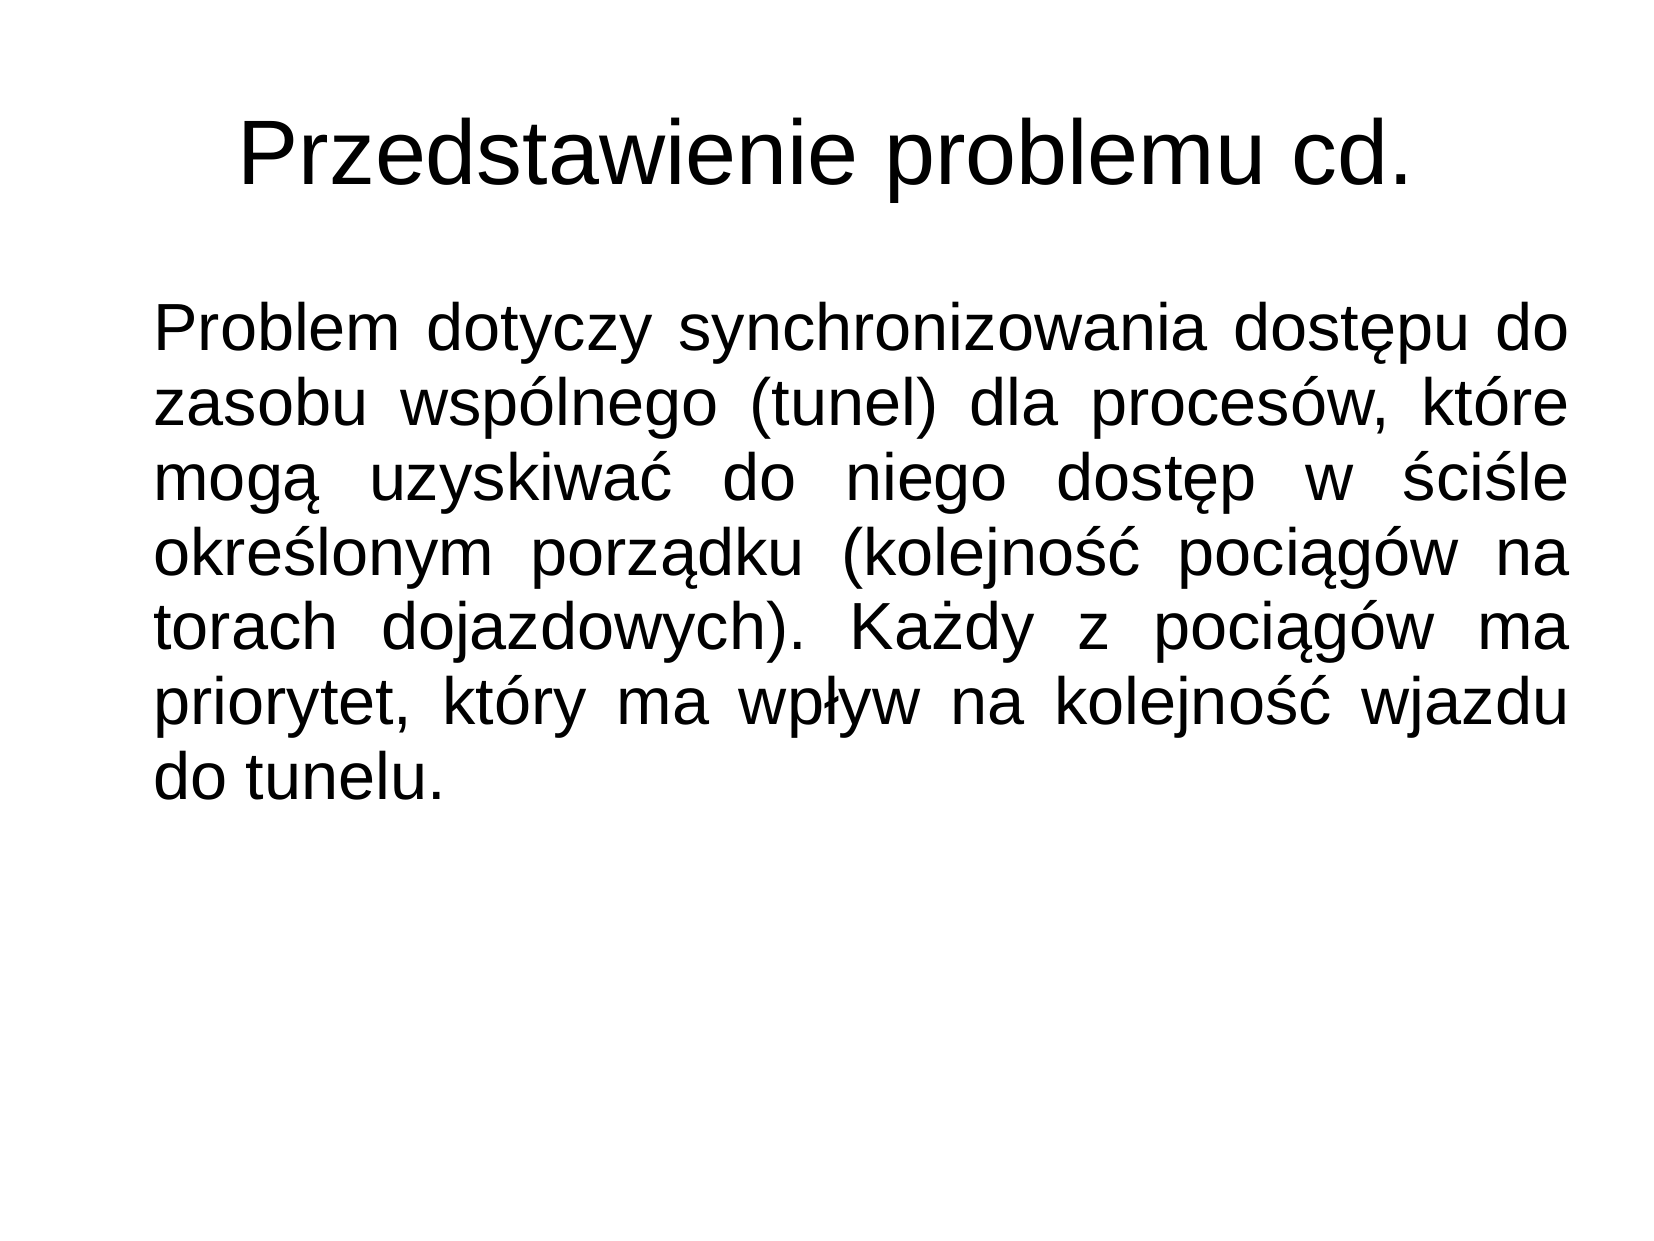

# Przedstawienie problemu cd.
Problem dotyczy synchronizowania dostępu do zasobu wspólnego (tunel) dla procesów, które mogą uzyskiwać do niego dostęp w ściśle określonym porządku (kolejność pociągów na torach dojazdowych). Każdy z pociągów ma priorytet, który ma wpływ na kolejność wjazdu do tunelu.